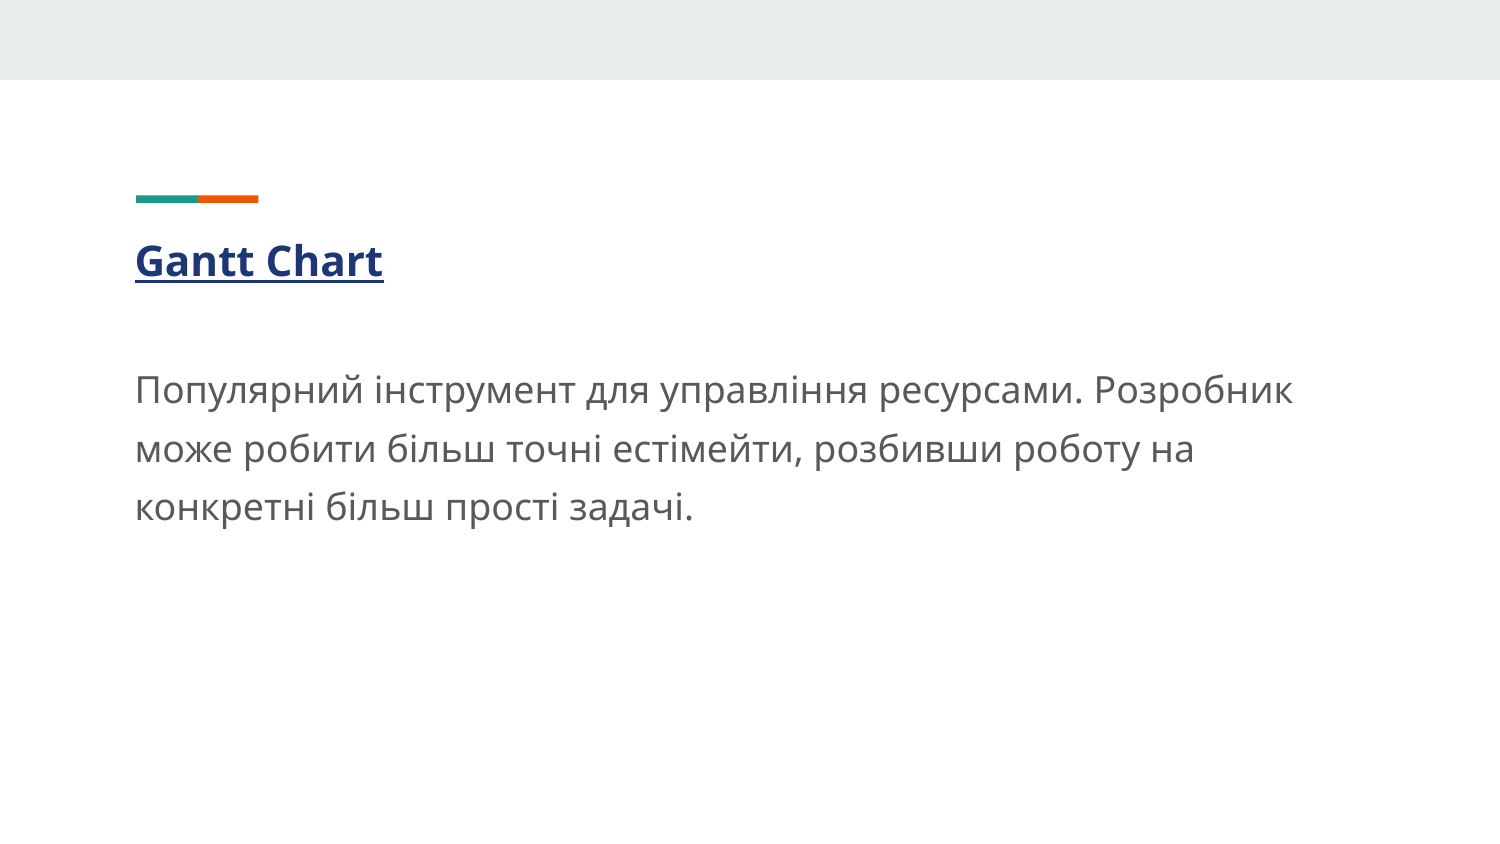

# Gantt Chart
Популярний інструмент для управління ресурсами. Розробник може робити більш точні естімейти, розбивши роботу на конкретні більш прості задачі.